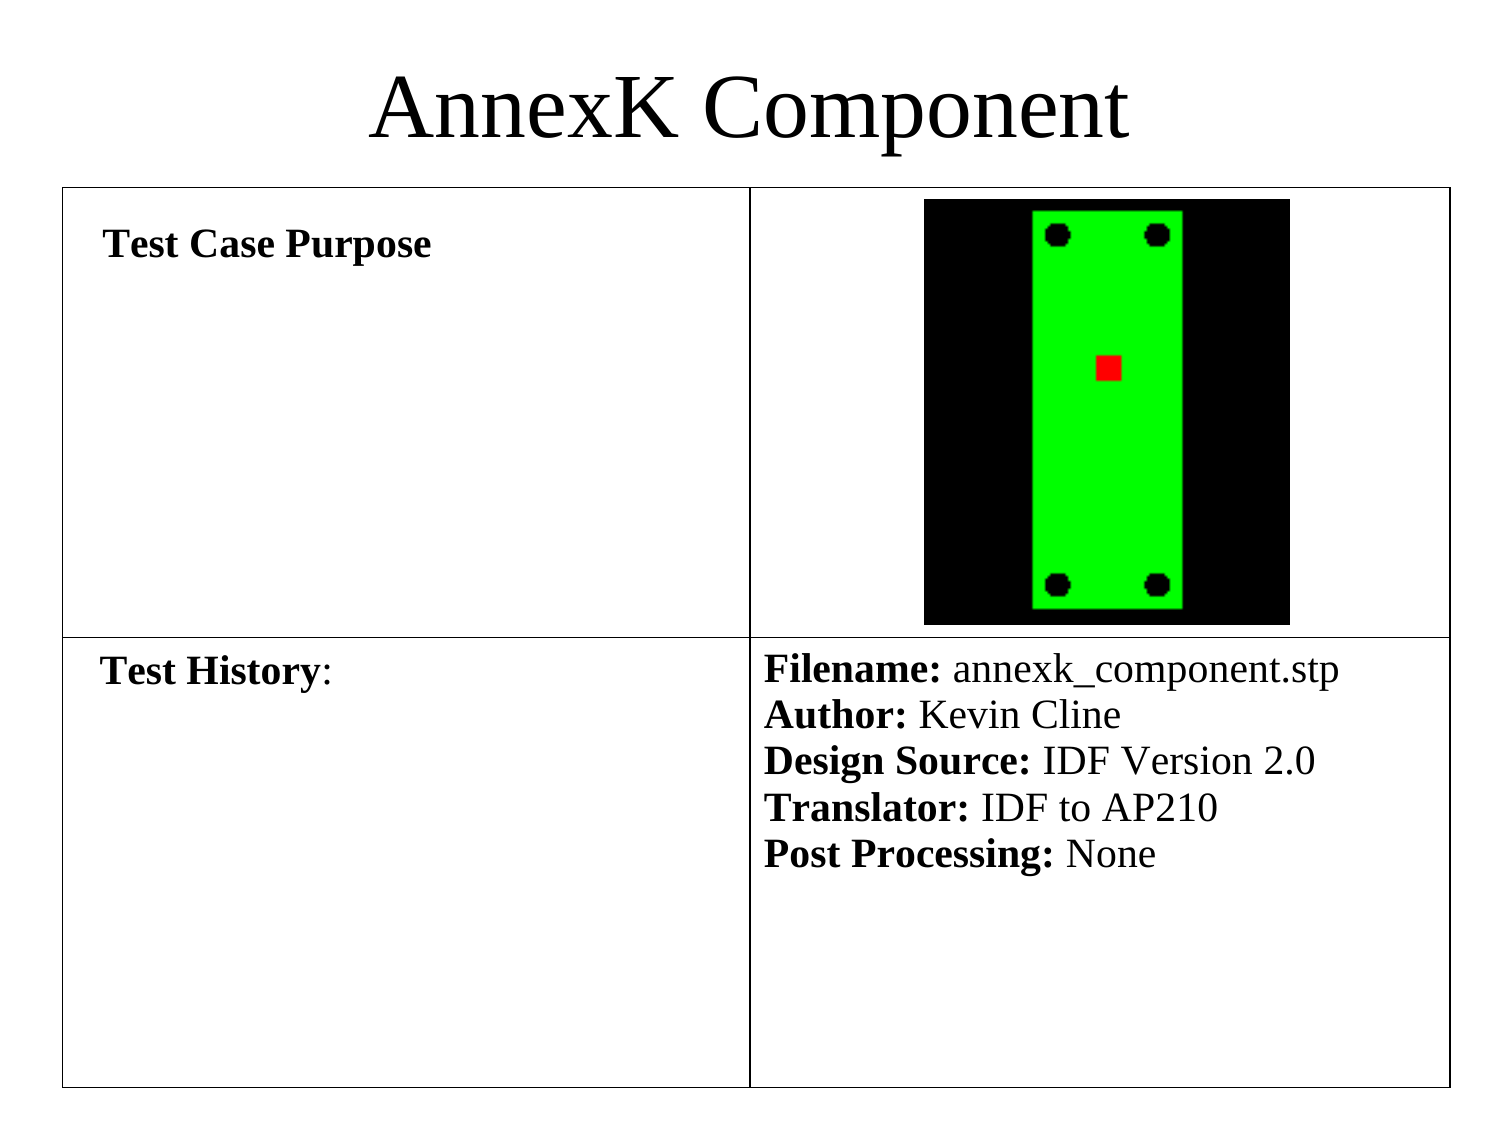

# AnnexK Component
Test Case Purpose
Filename: annexk_component.stp
Author: Kevin Cline
Design Source: IDF Version 2.0
Translator: IDF to AP210
Post Processing: None
Test History: